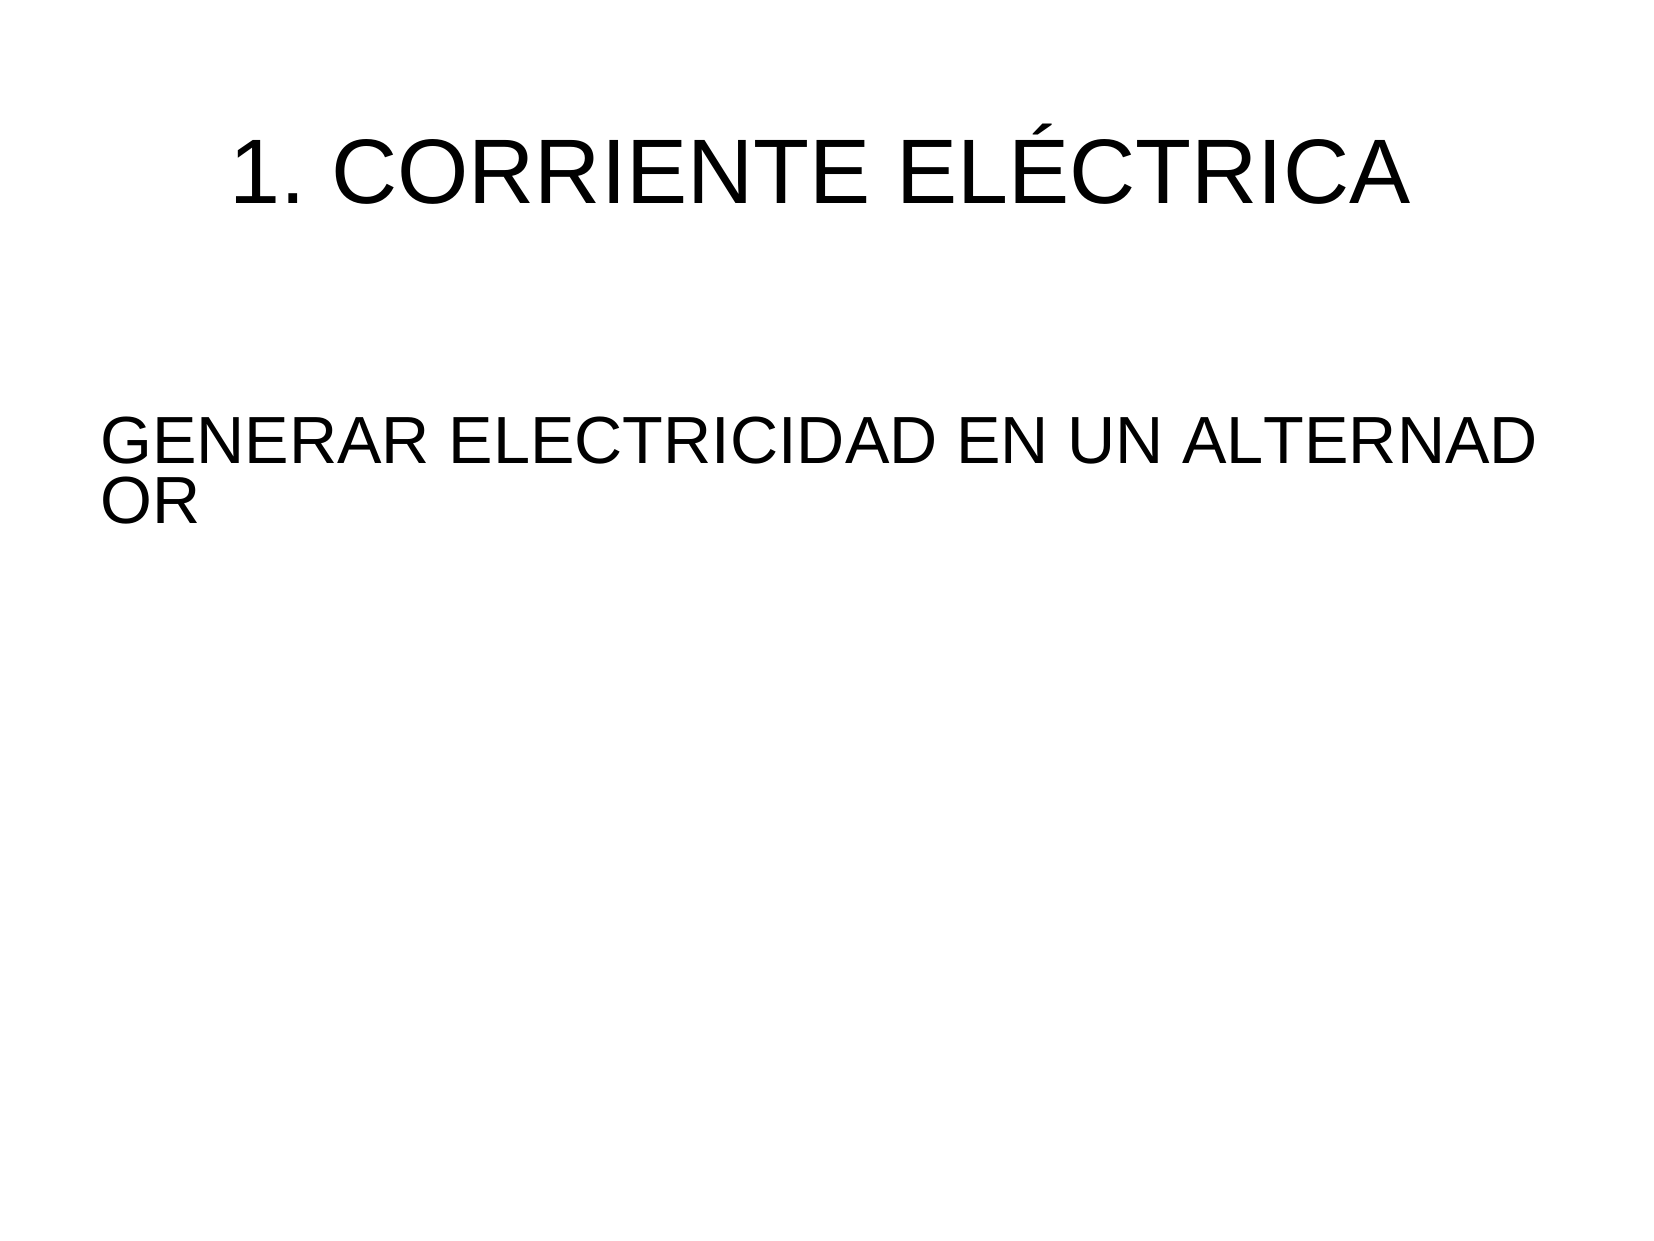

# 1. CORRIENTE ELÉCTRICA
GENERAR ELECTRICIDAD EN UN ALTERNADOR